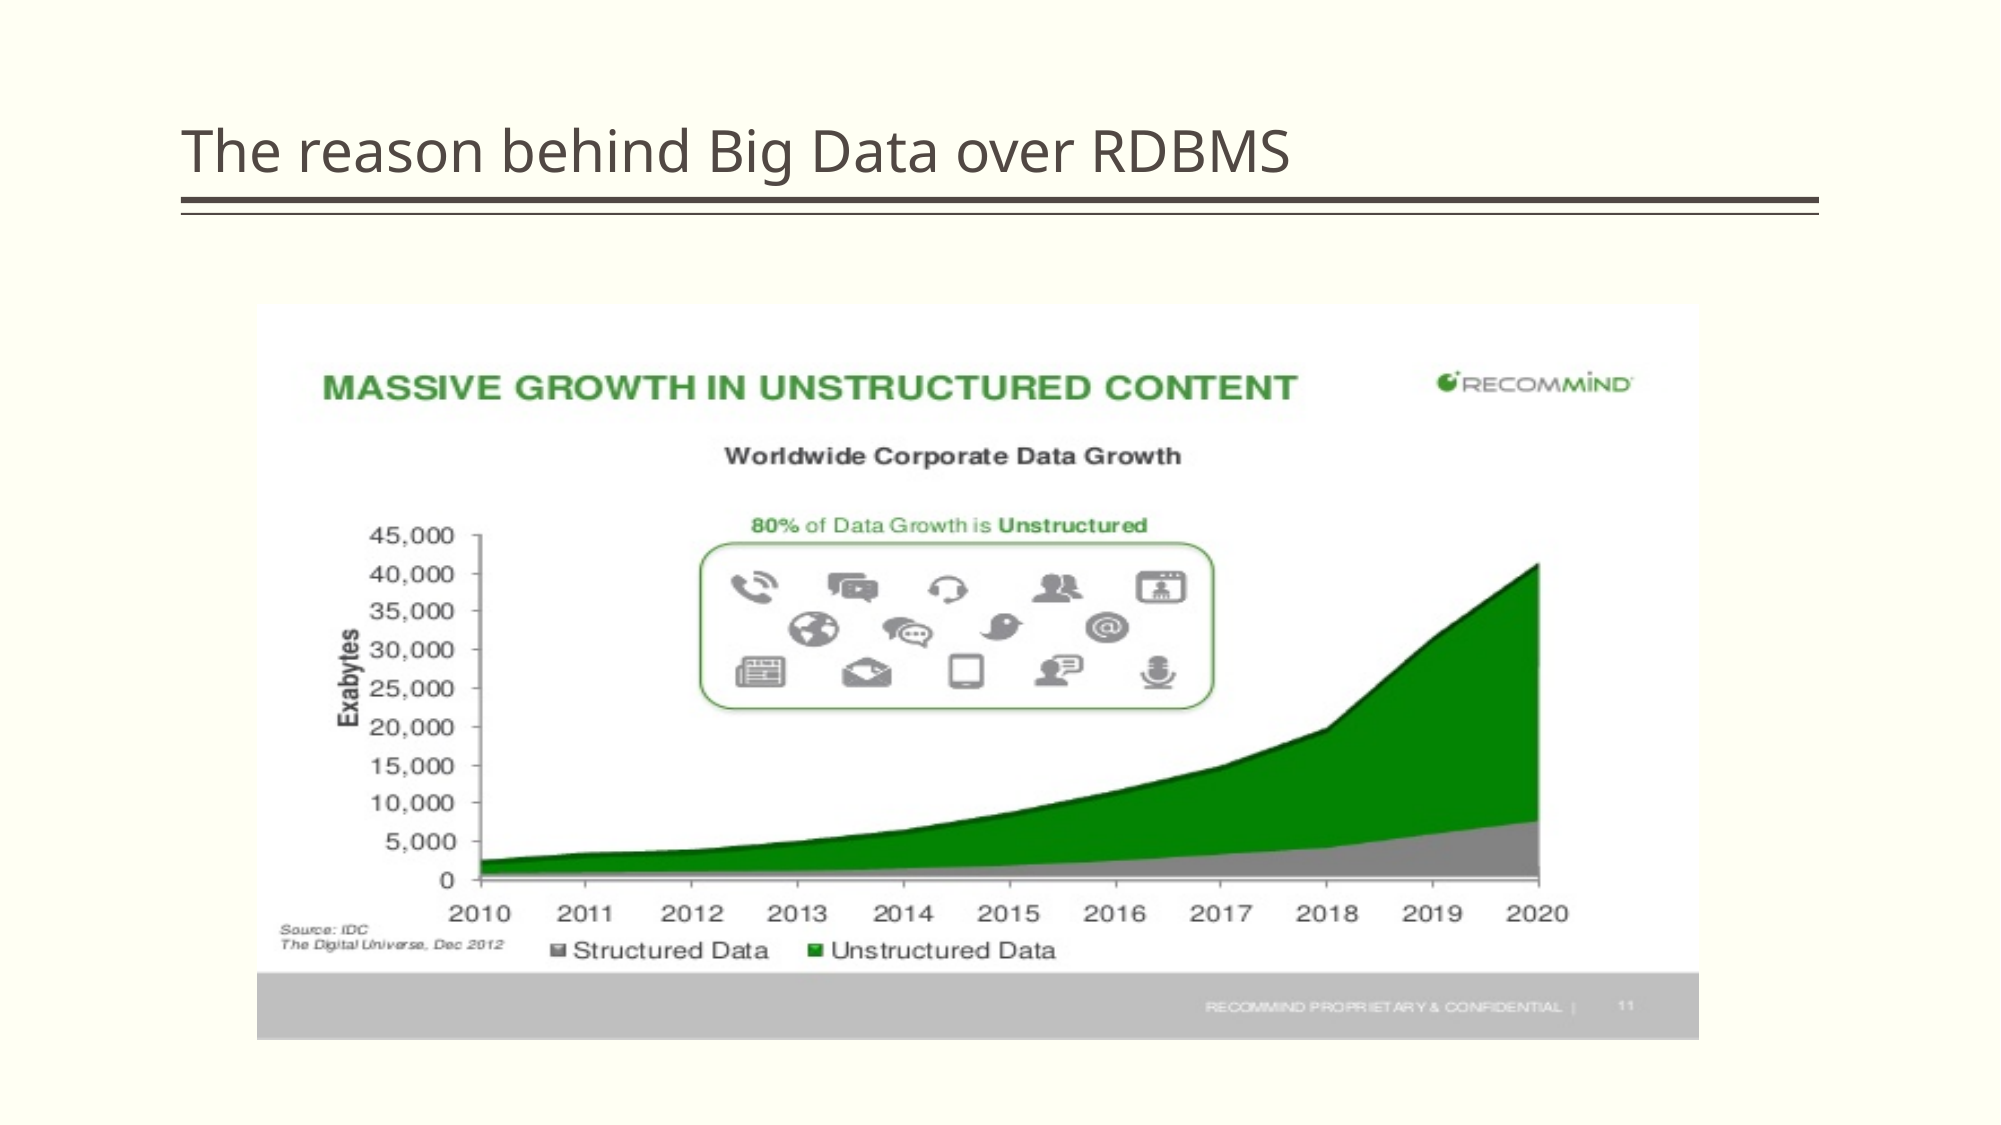

# The reason behind Big Data over RDBMS